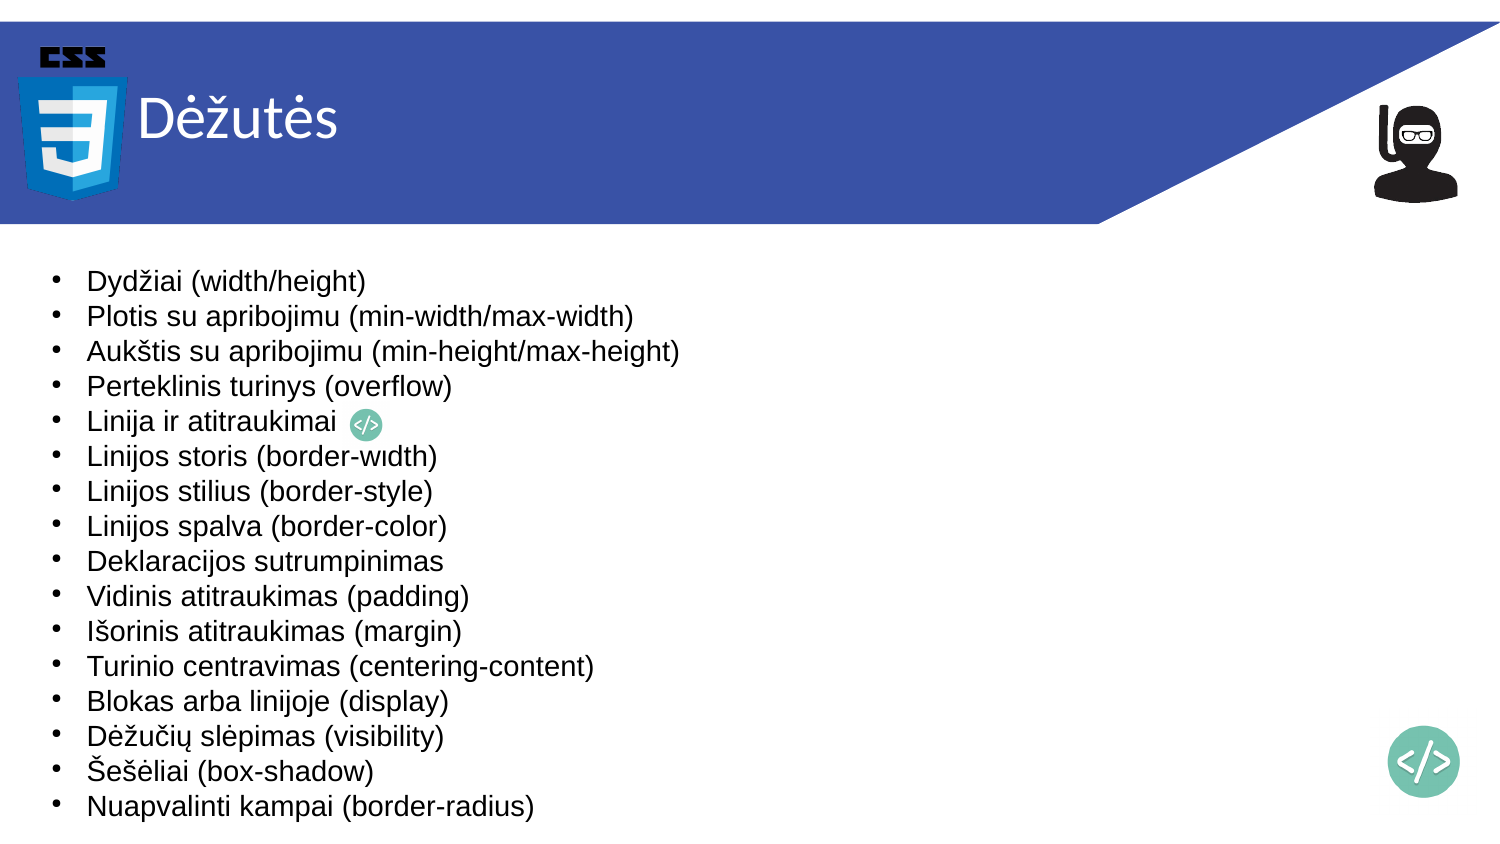

# Dėžutės
Dydžiai (width/height)
Plotis su apribojimu (min-width/max-width)
Aukštis su apribojimu (min-height/max-height)
Perteklinis turinys (overflow)
Linija ir atitraukimai
Linijos storis (border-width)
Linijos stilius (border-style)
Linijos spalva (border-color)
Deklaracijos sutrumpinimas
Vidinis atitraukimas (padding)
Išorinis atitraukimas (margin)
Turinio centravimas (centering-content)
Blokas arba linijoje (display)
Dėžučių slėpimas (visibility)
Šešėliai (box-shadow)
Nuapvalinti kampai (border-radius)